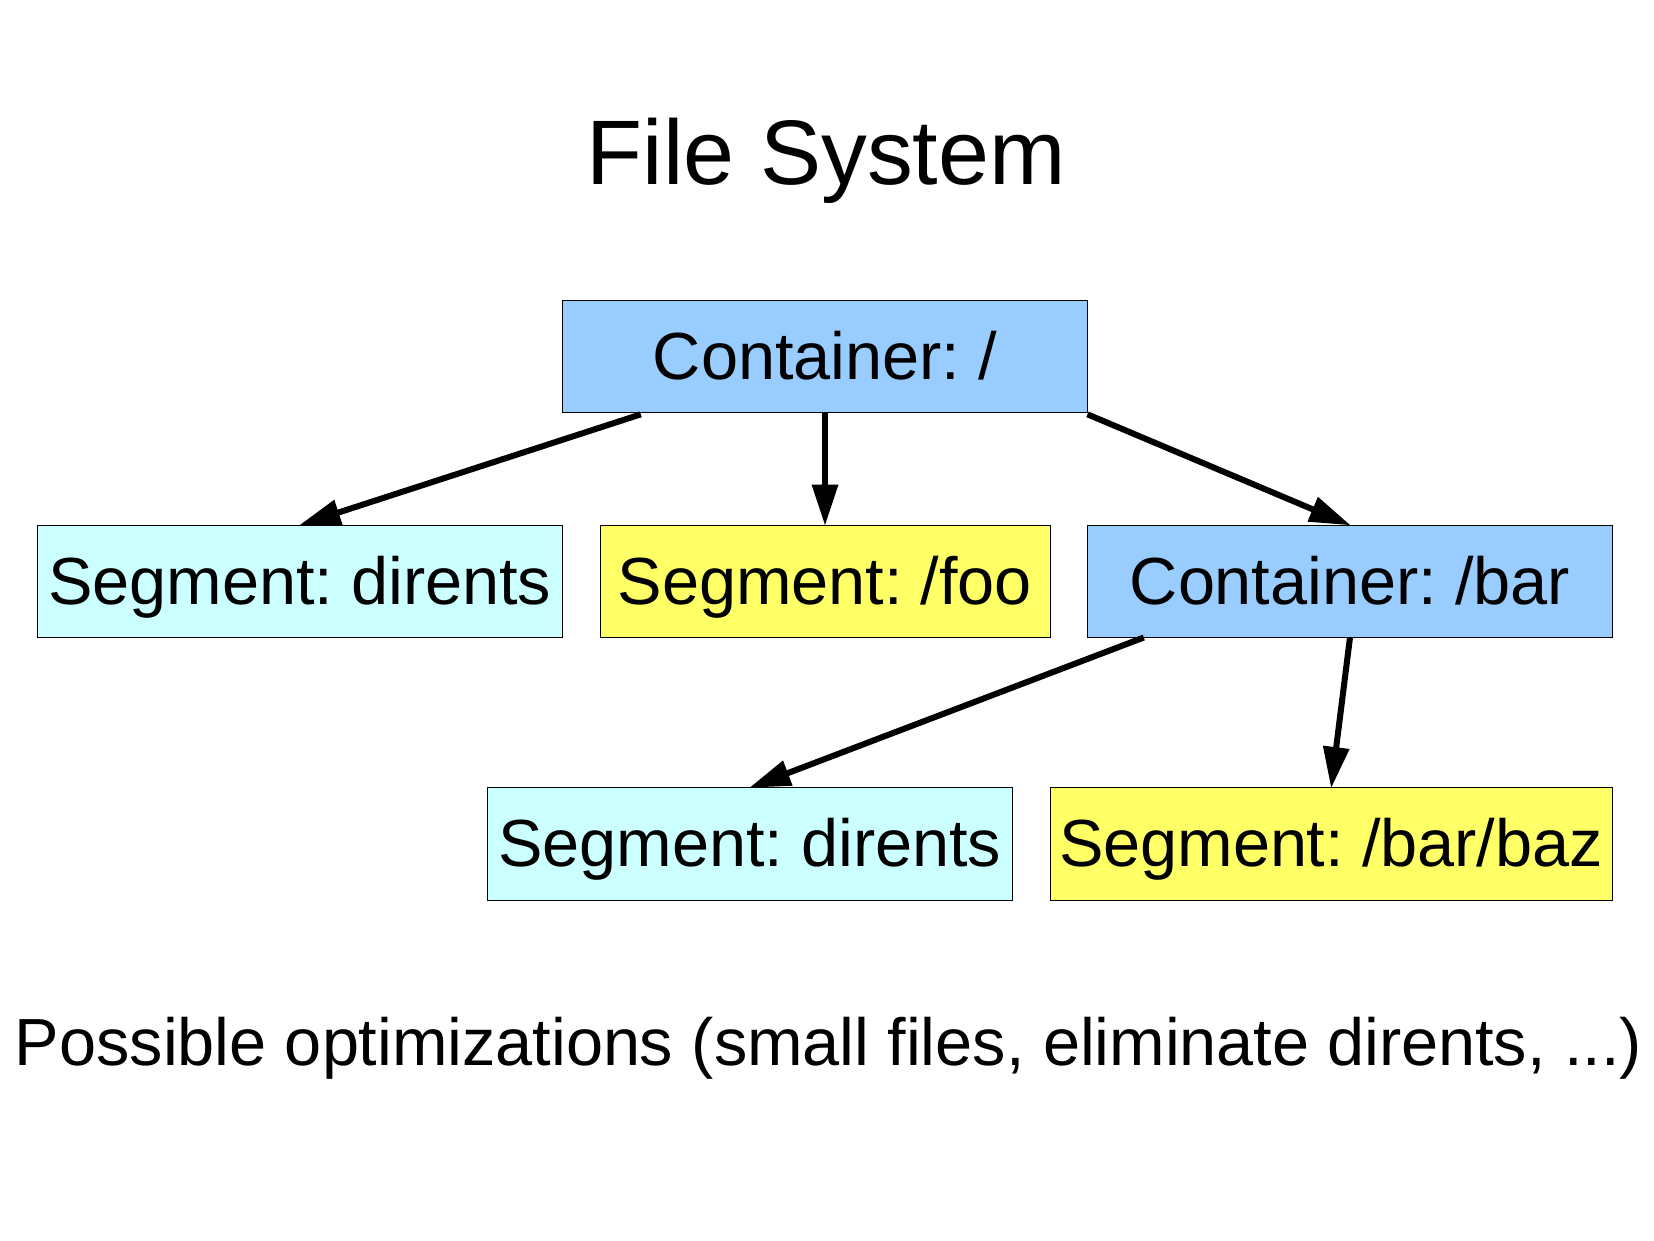

# File System
Container: /
Segment: dirents
Segment: /foo
Container: /bar
Segment: dirents
Segment: /bar/baz
Possible optimizations (small files, eliminate dirents, ...)